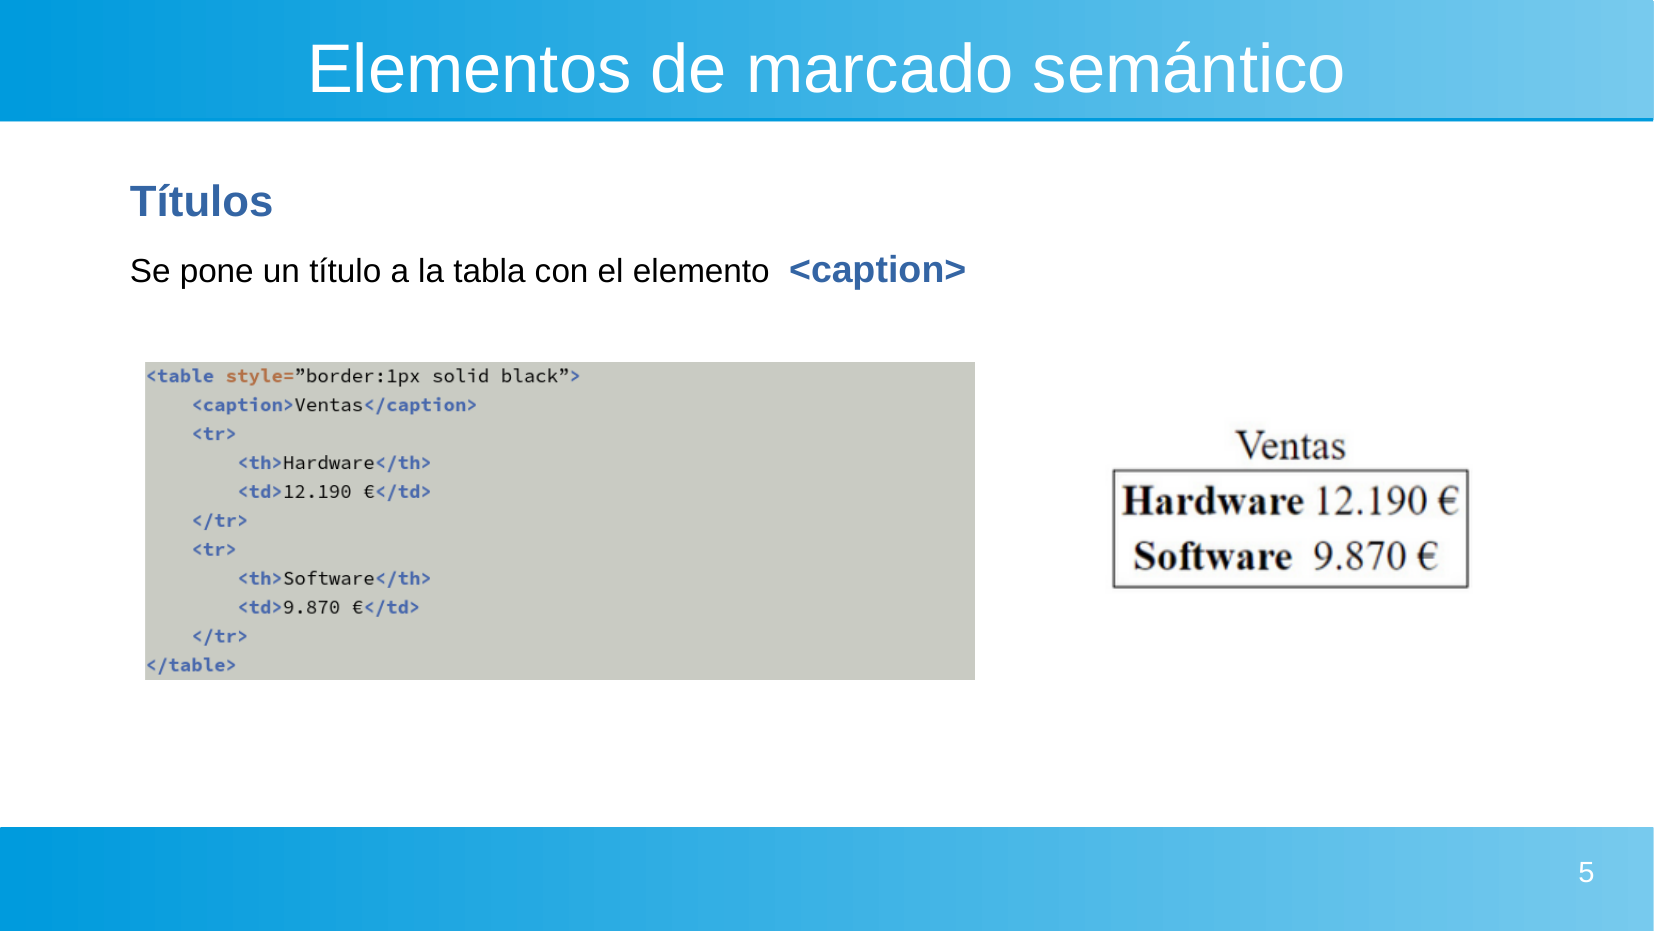

# Elementos de marcado semántico
Títulos
Se pone un título a la tabla con el elemento <caption>
5